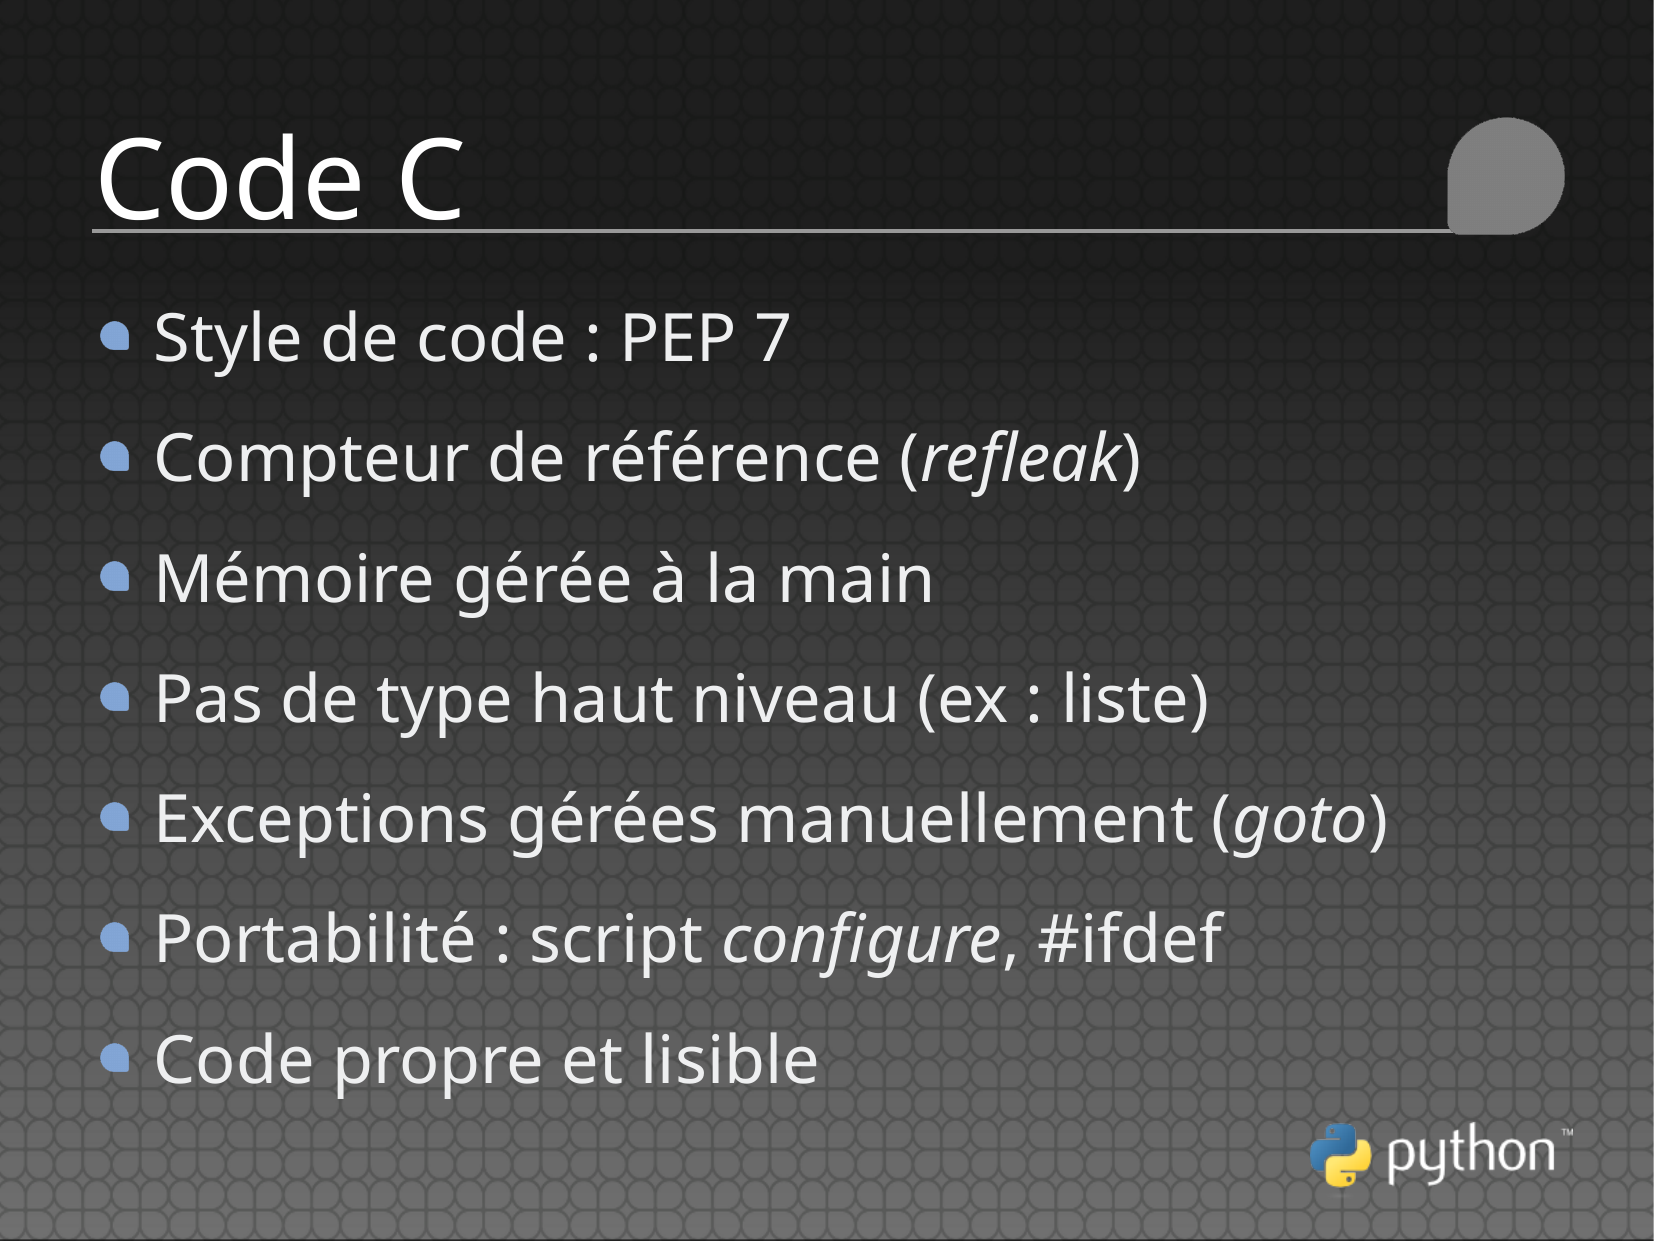

Code C
# Style de code : PEP 7
Compteur de référence (refleak)
Mémoire gérée à la main
Pas de type haut niveau (ex : liste)
Exceptions gérées manuellement (goto)
Portabilité : script configure, #ifdef
Code propre et lisible